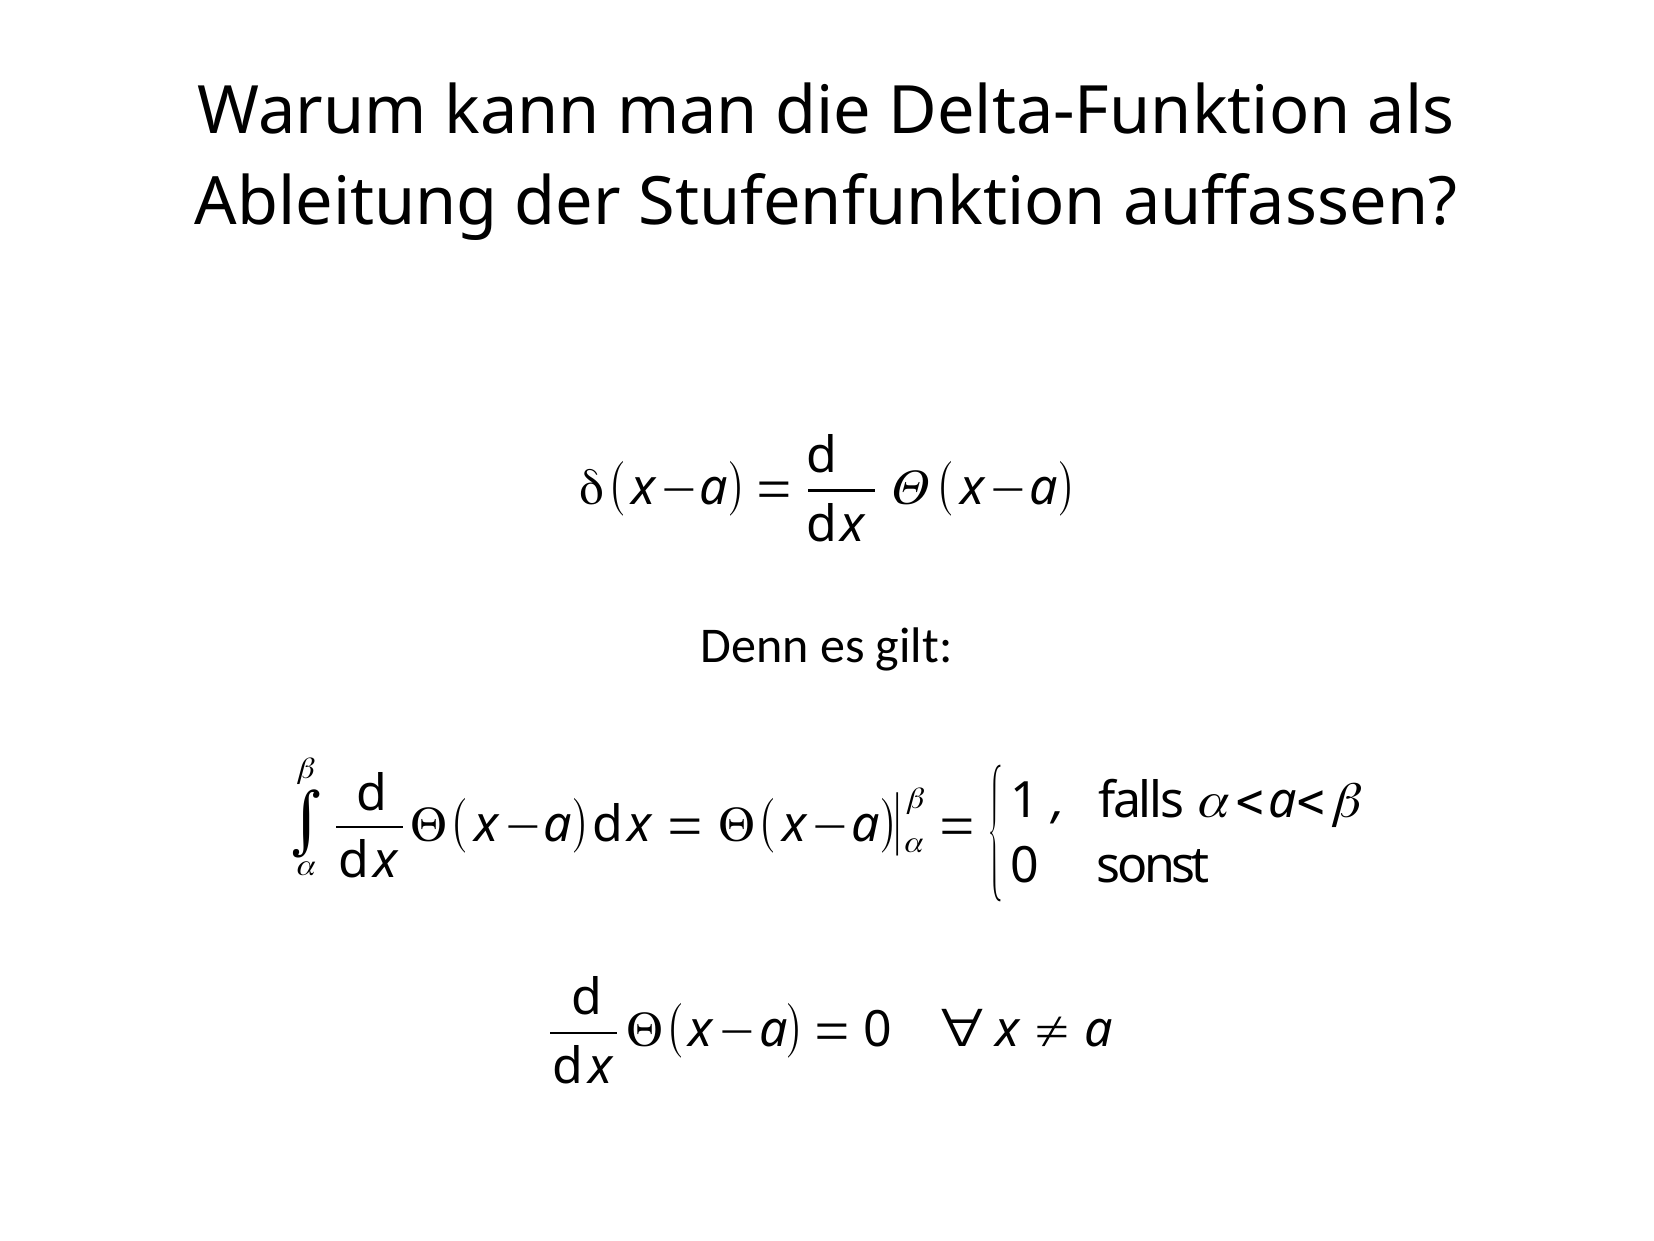

# Warum kann man die Delta-Funktion als Ableitung der Stufenfunktion auffassen?
Denn es gilt: